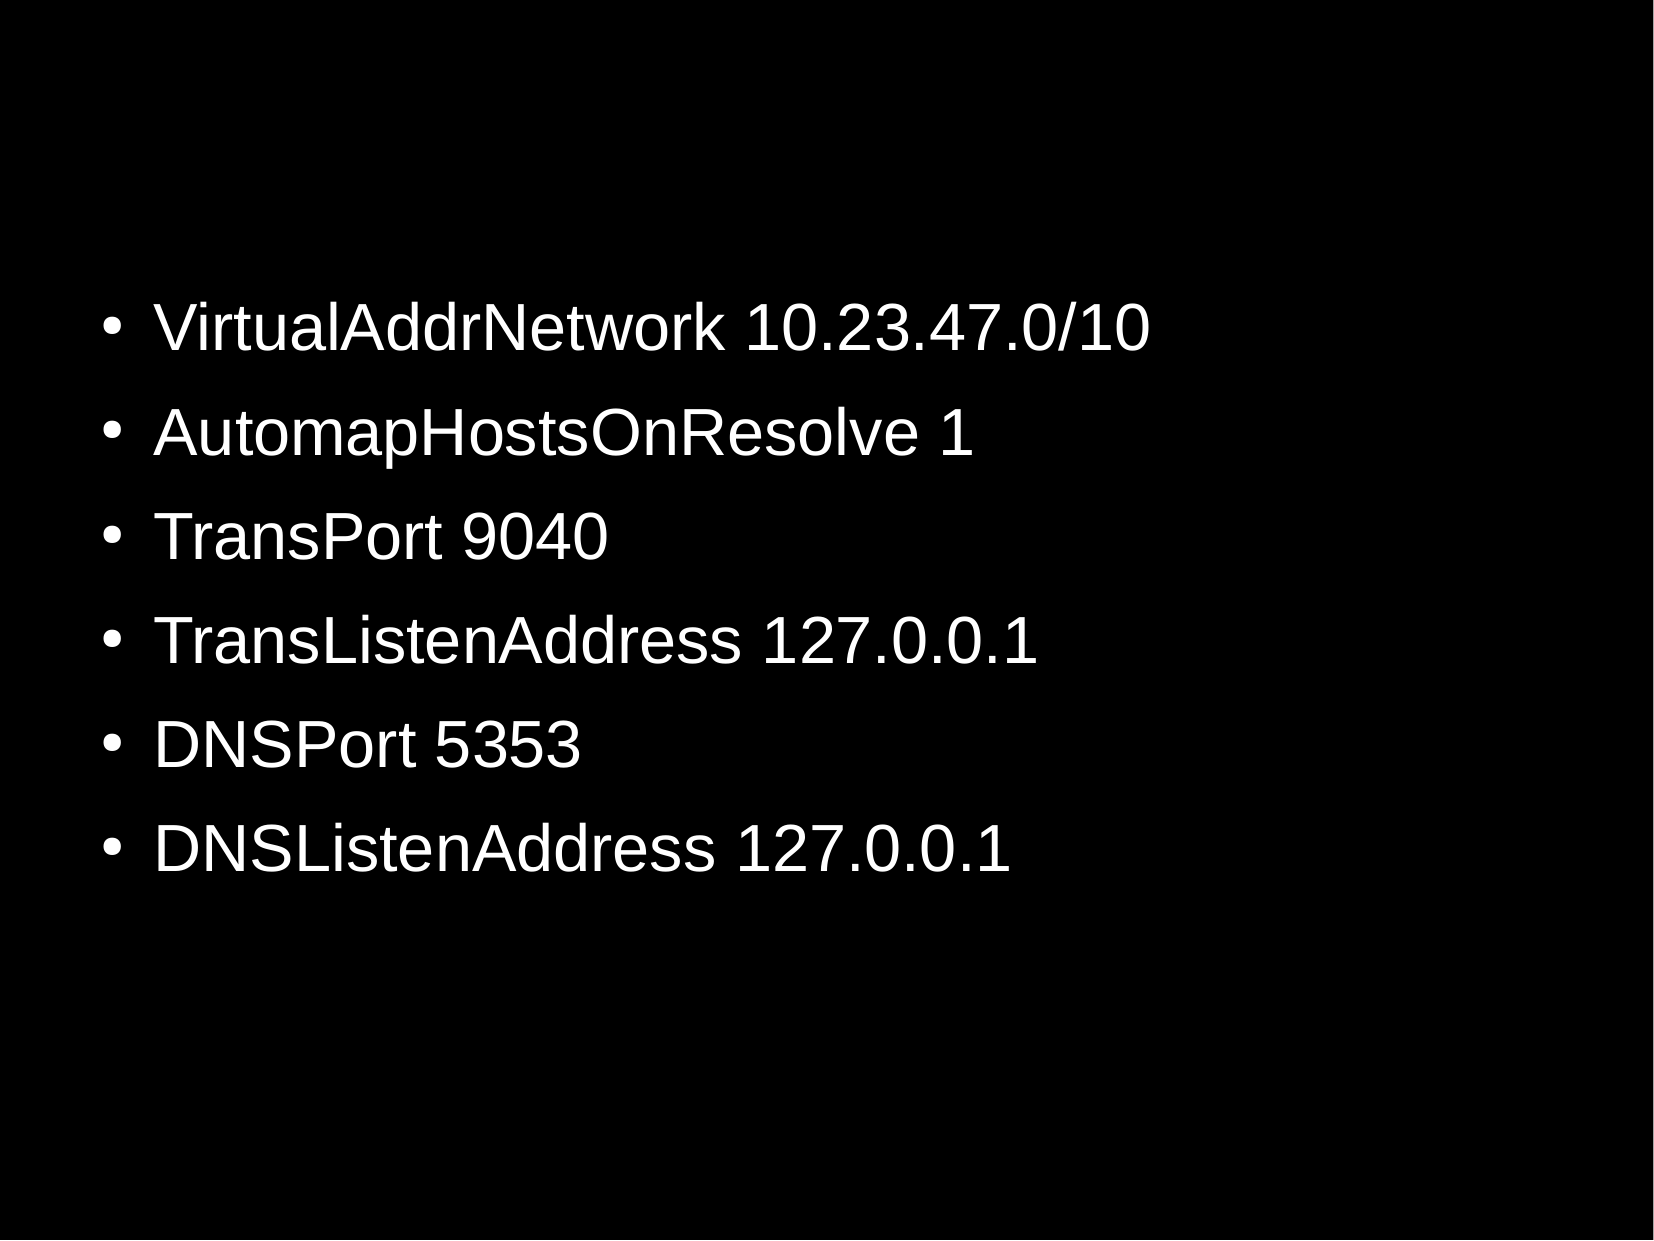

#
VirtualAddrNetwork 10.23.47.0/10
AutomapHostsOnResolve 1
TransPort 9040
TransListenAddress 127.0.0.1
DNSPort 5353
DNSListenAddress 127.0.0.1